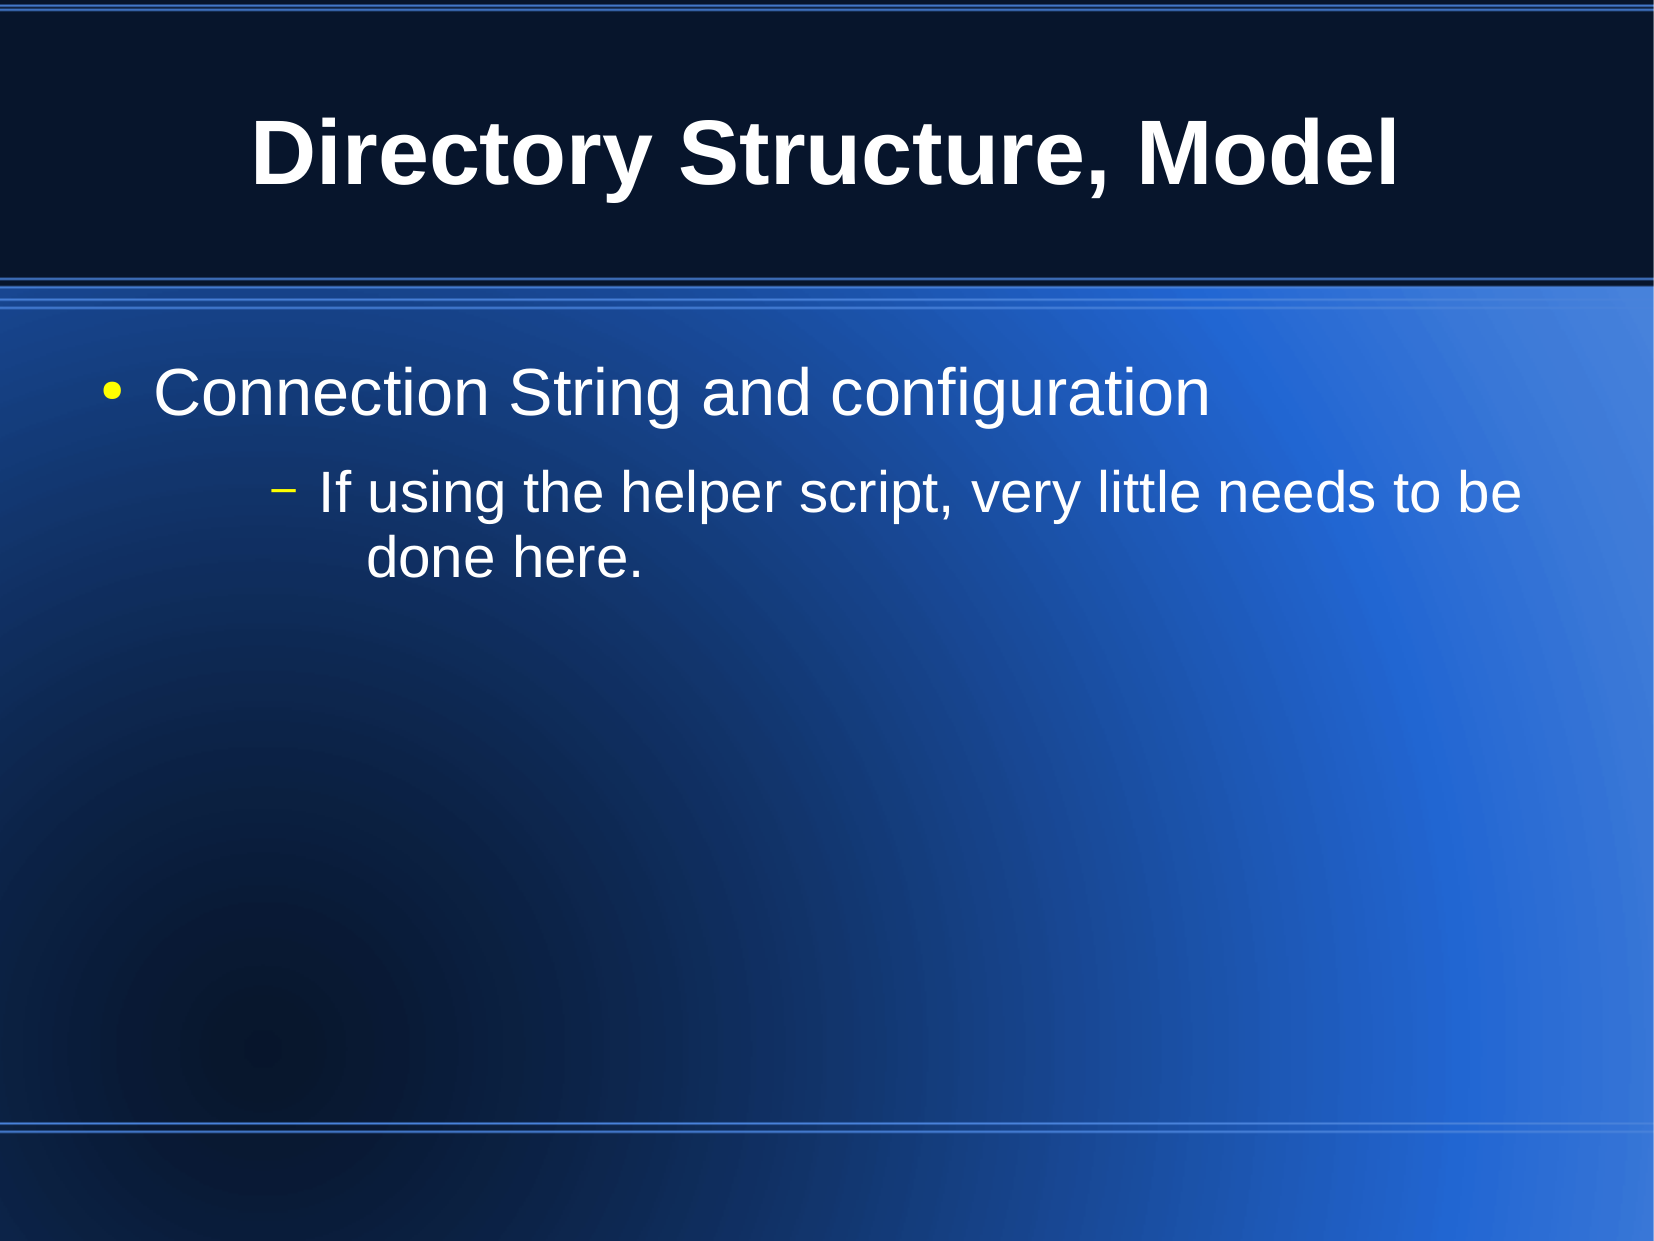

# Directory Structure, Model
Connection String and configuration
If using the helper script, very little needs to be done here.